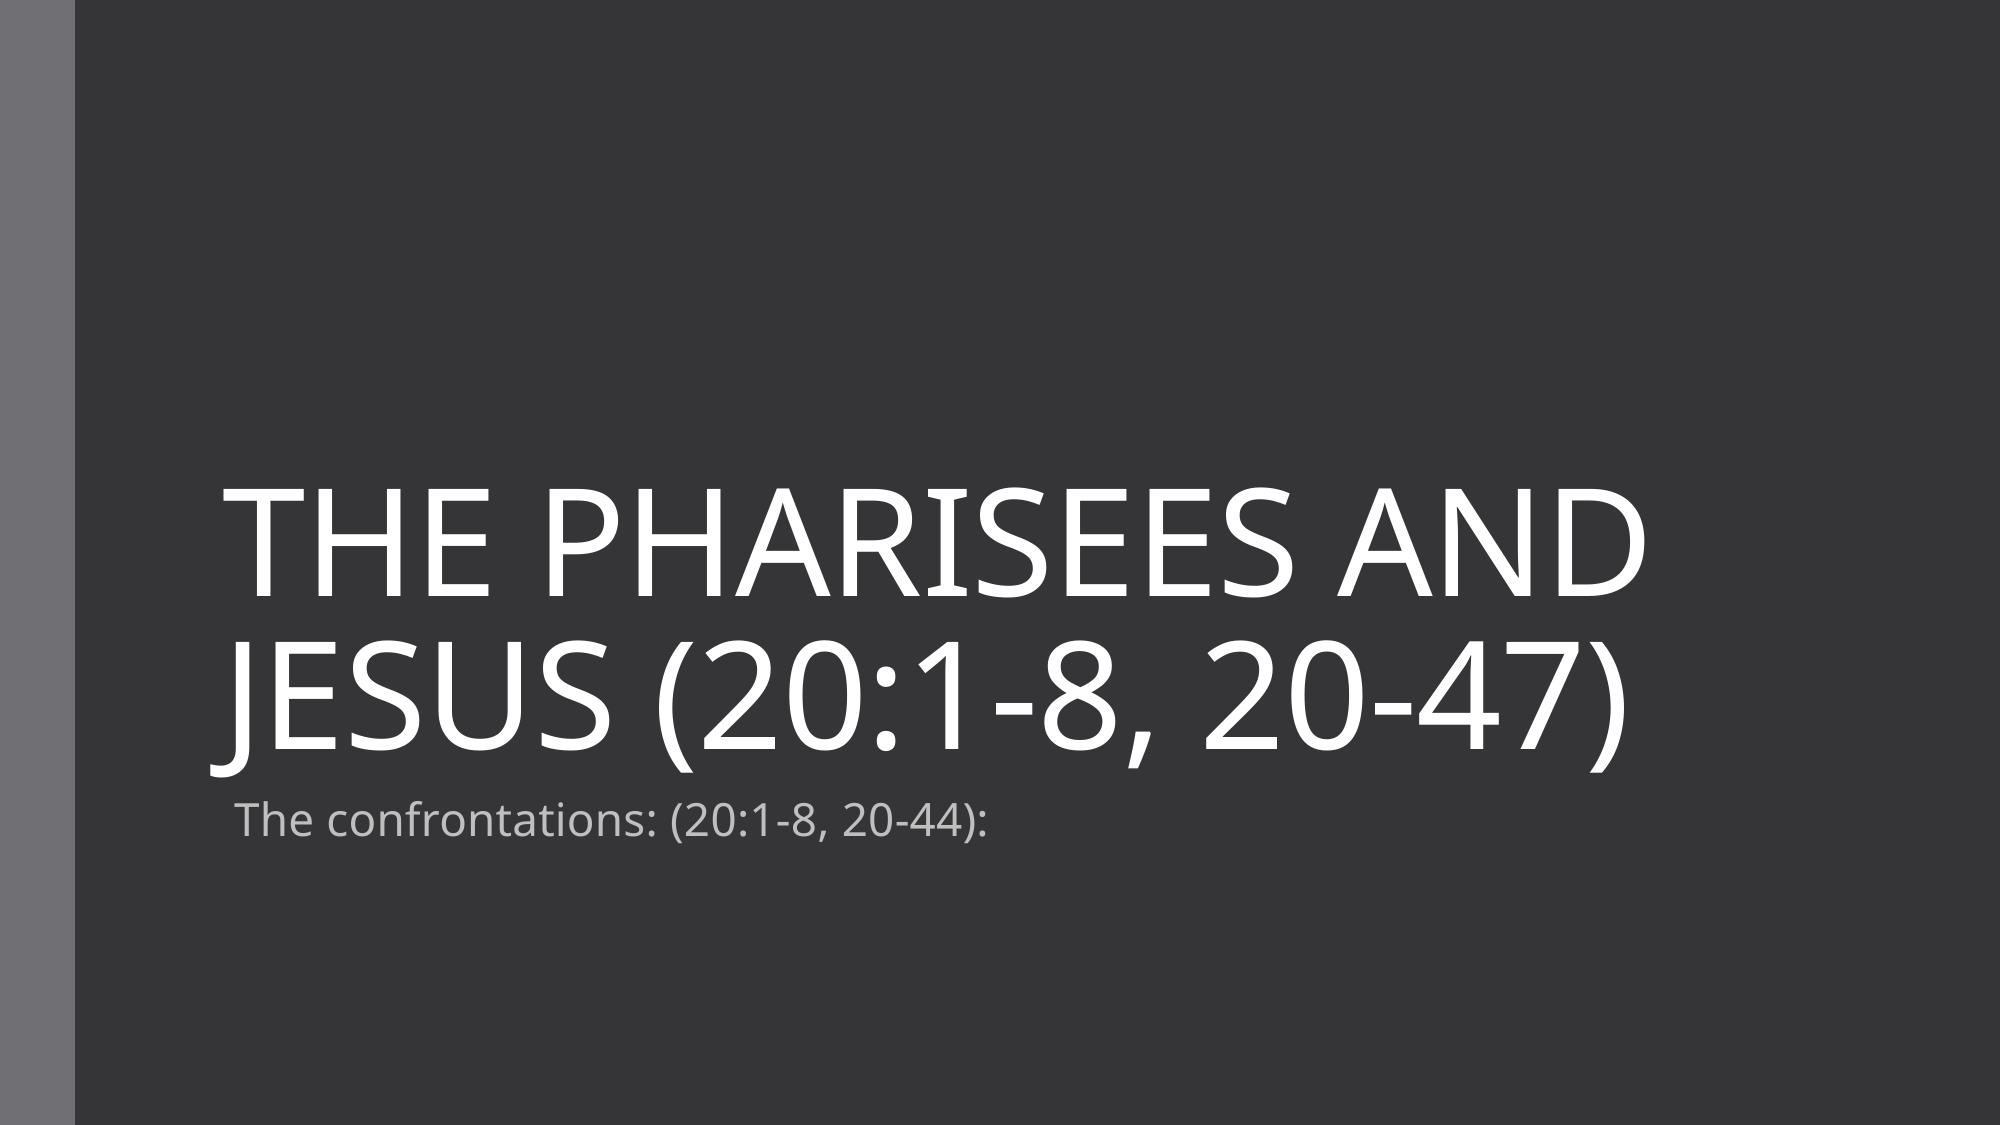

# THE PHARISEES AND JESUS (20:1-8, 20-47)
 The confrontations: (20:1-8, 20-44):